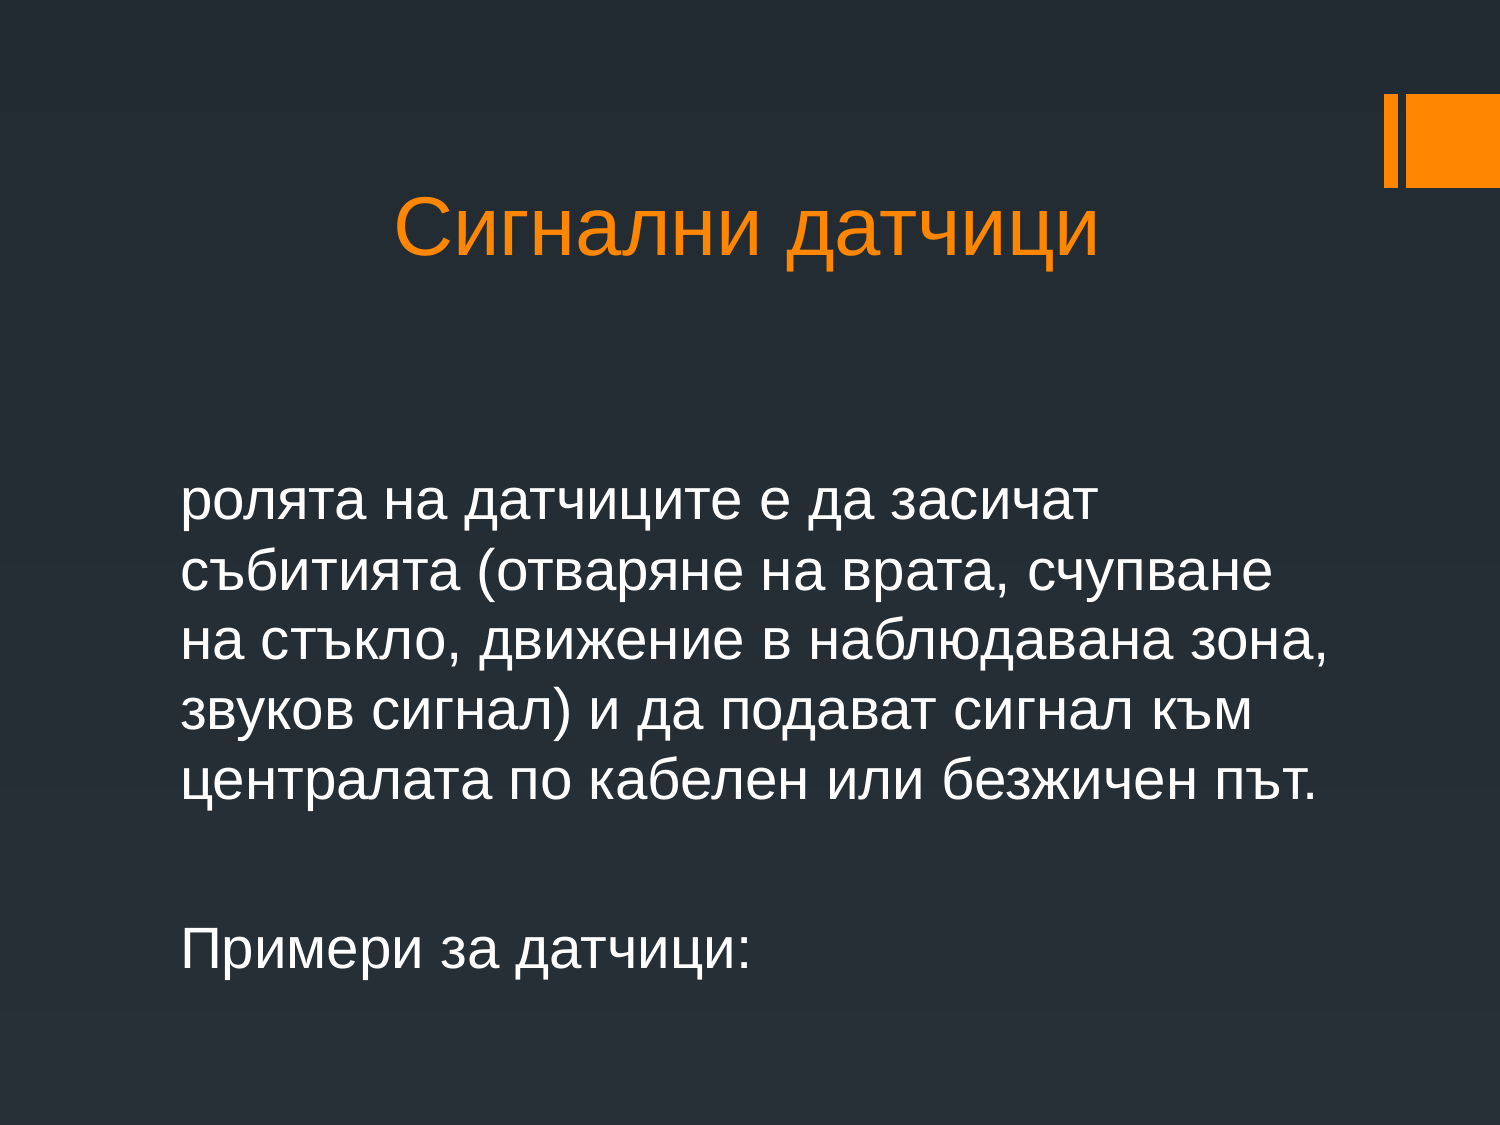

# Сигнални датчици
ролята на датчиците е да засичат събитията (отваряне на врата, счупване на стъкло, движение в наблюдавана зона, звуков сигнал) и да подават сигнал към централата по кабелен или безжичен път.
Примери за датчици: